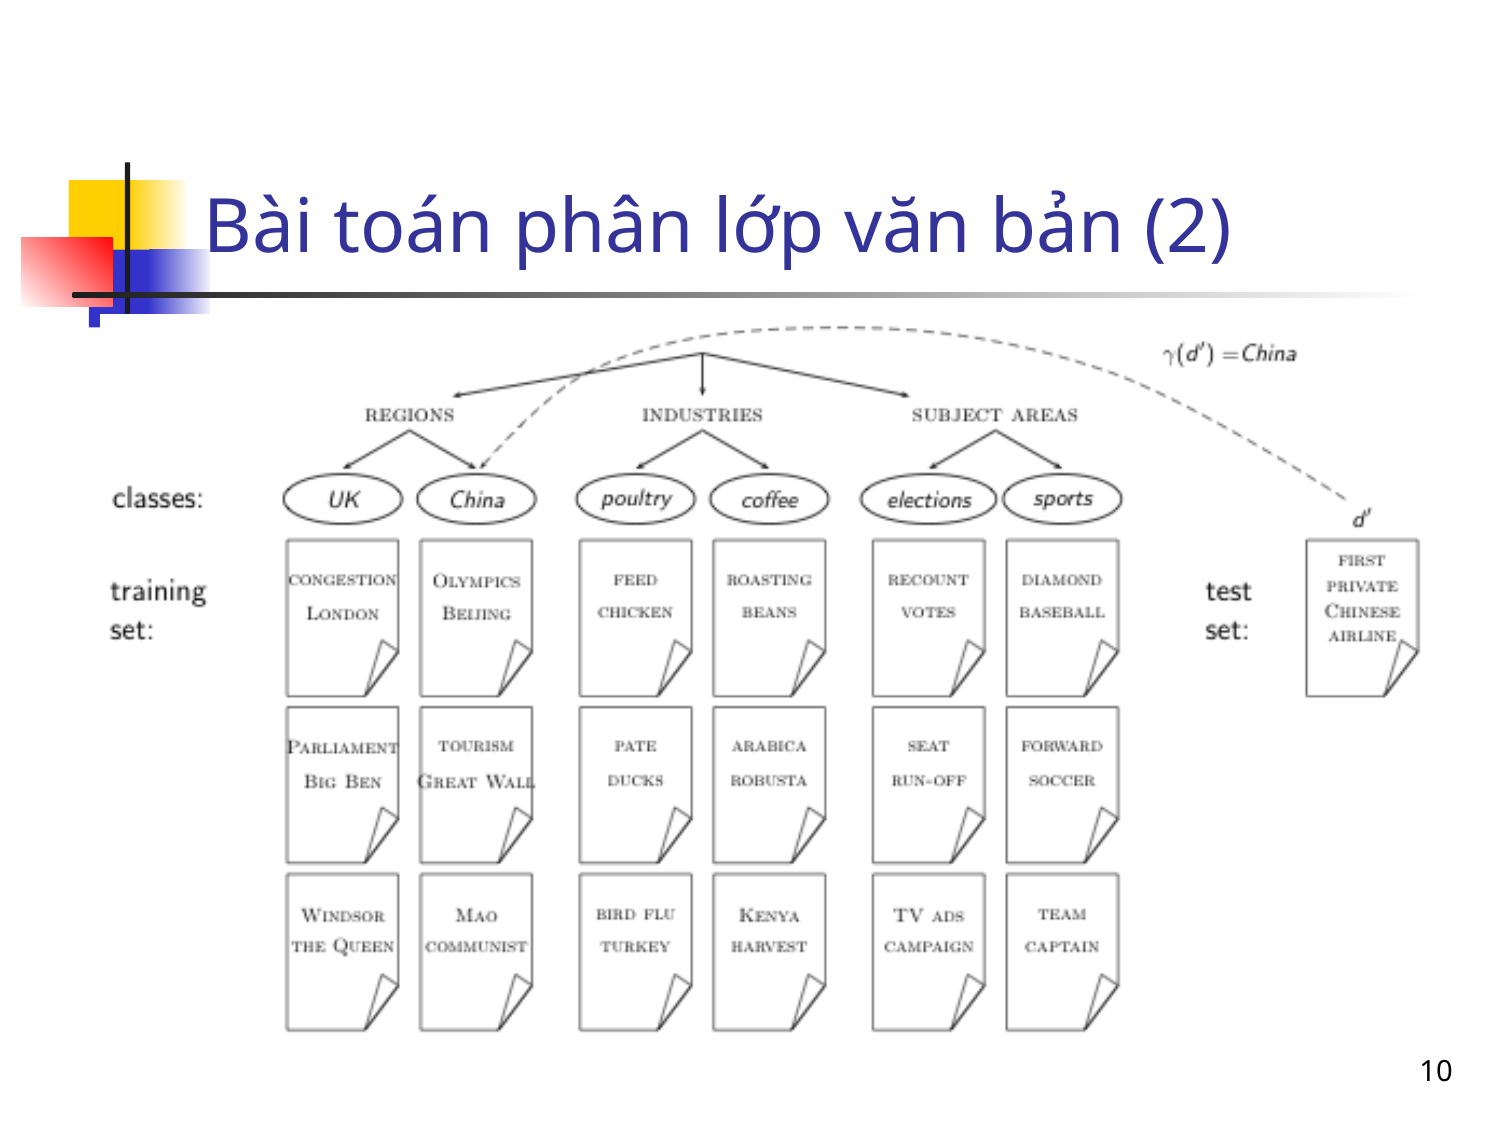

# Bài toán phân lớp văn bản (2)